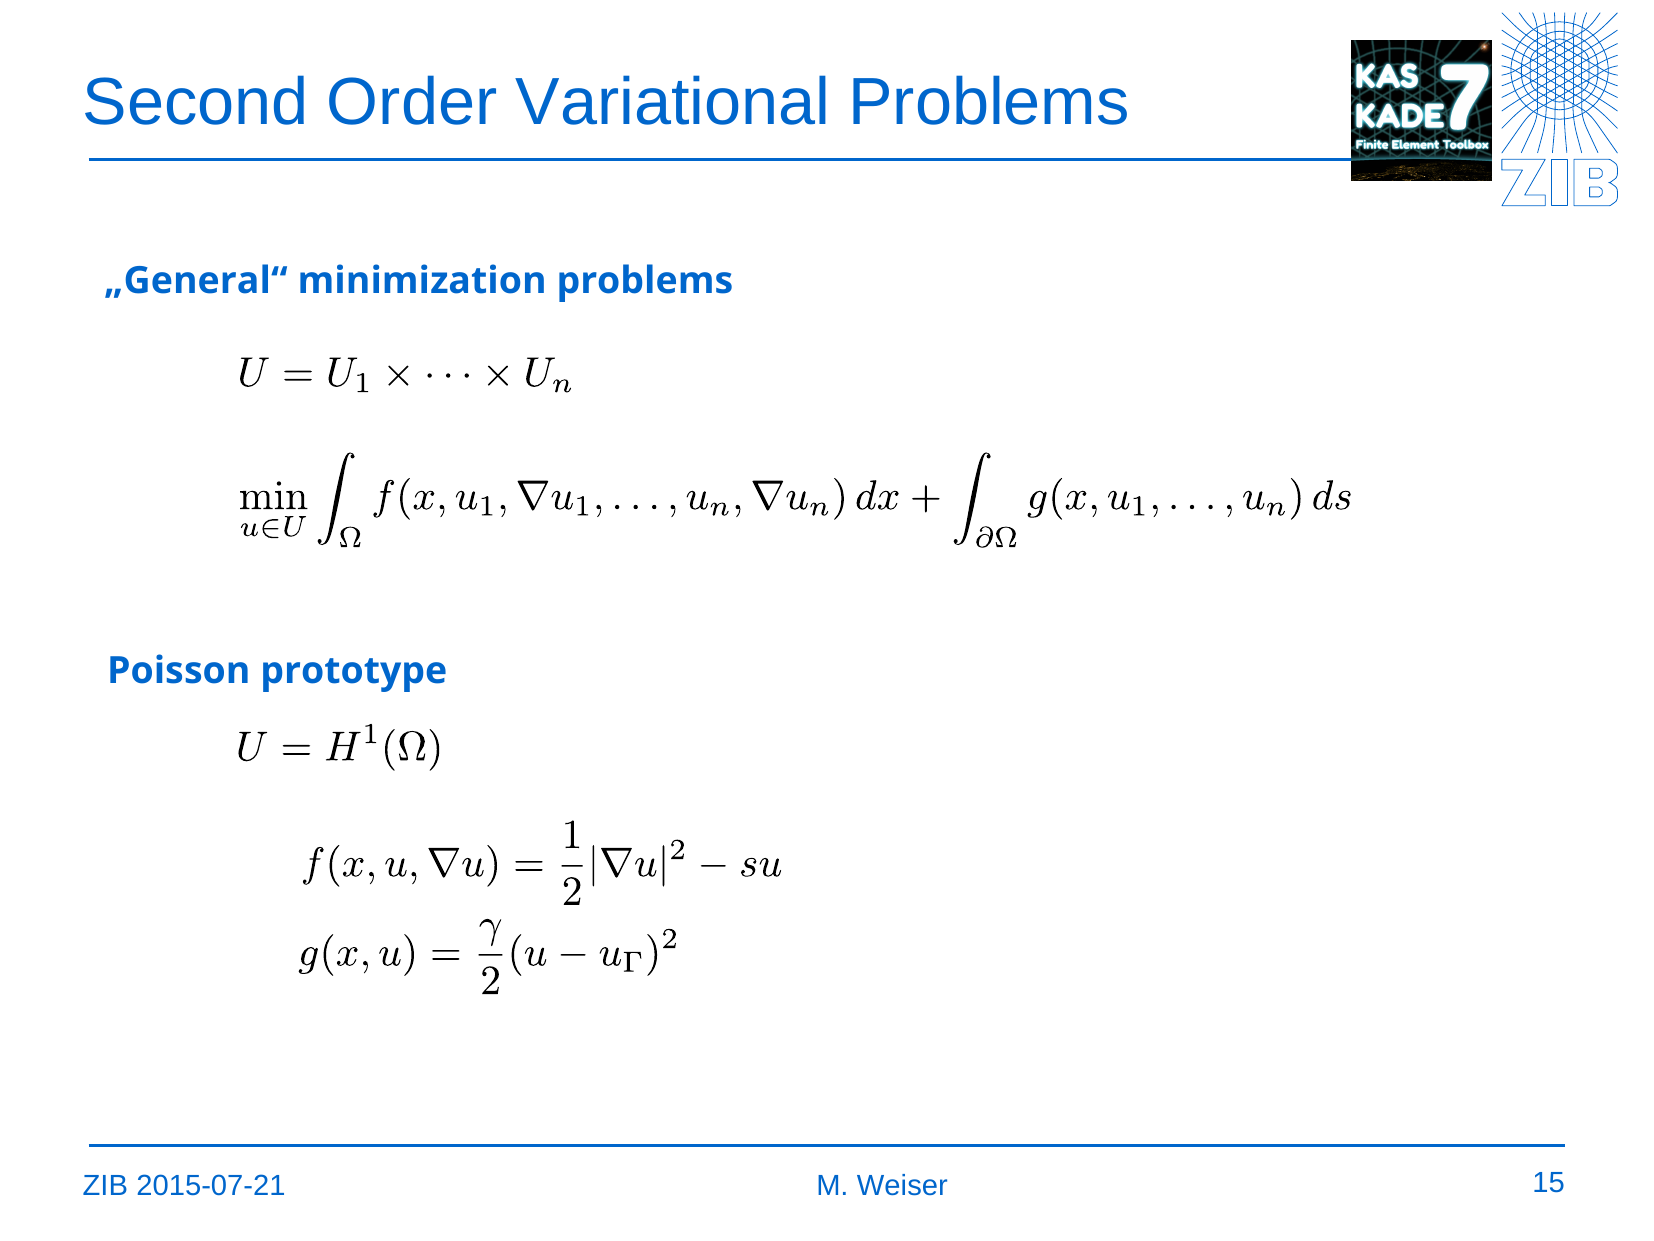

# Second Order Variational Problems
„General“ minimization problems
Poisson prototype
15
ZIB 2015-07-21
M. Weiser